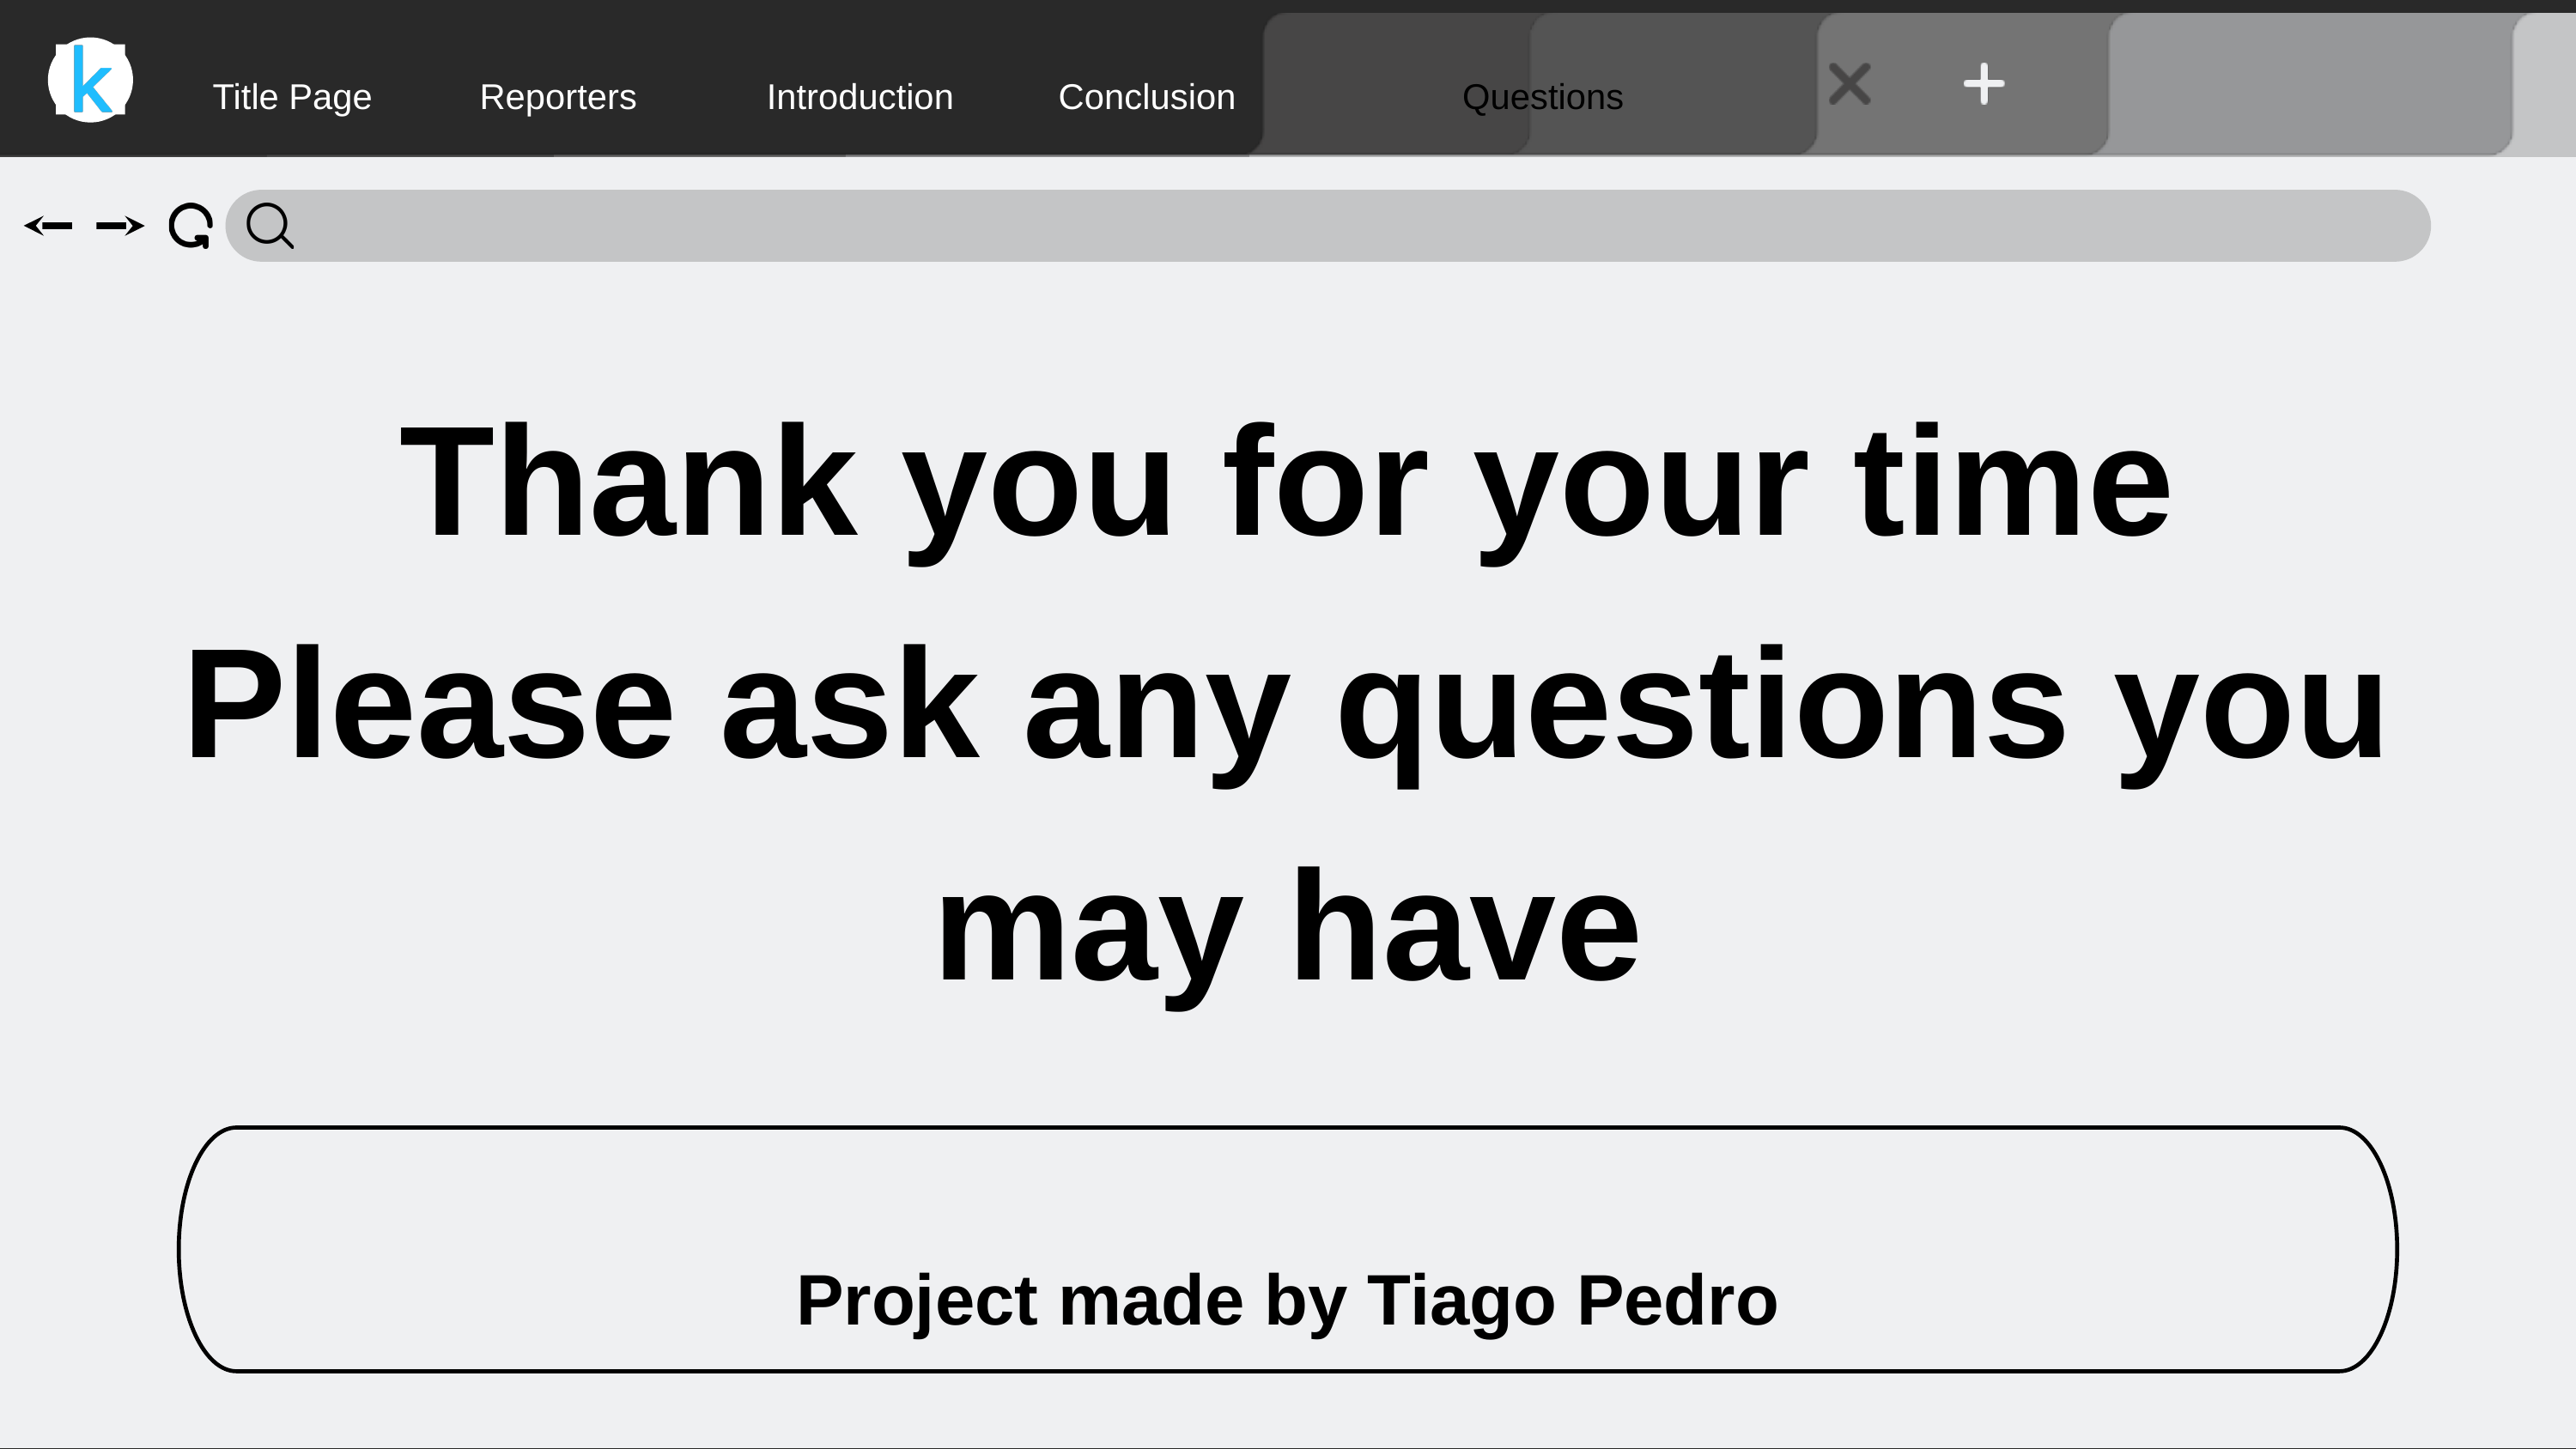

Title Page
Reporters
Introduction
Conclusion
Questions
Thank you for your time
Please ask any questions you may have
Project made by Tiago Pedro